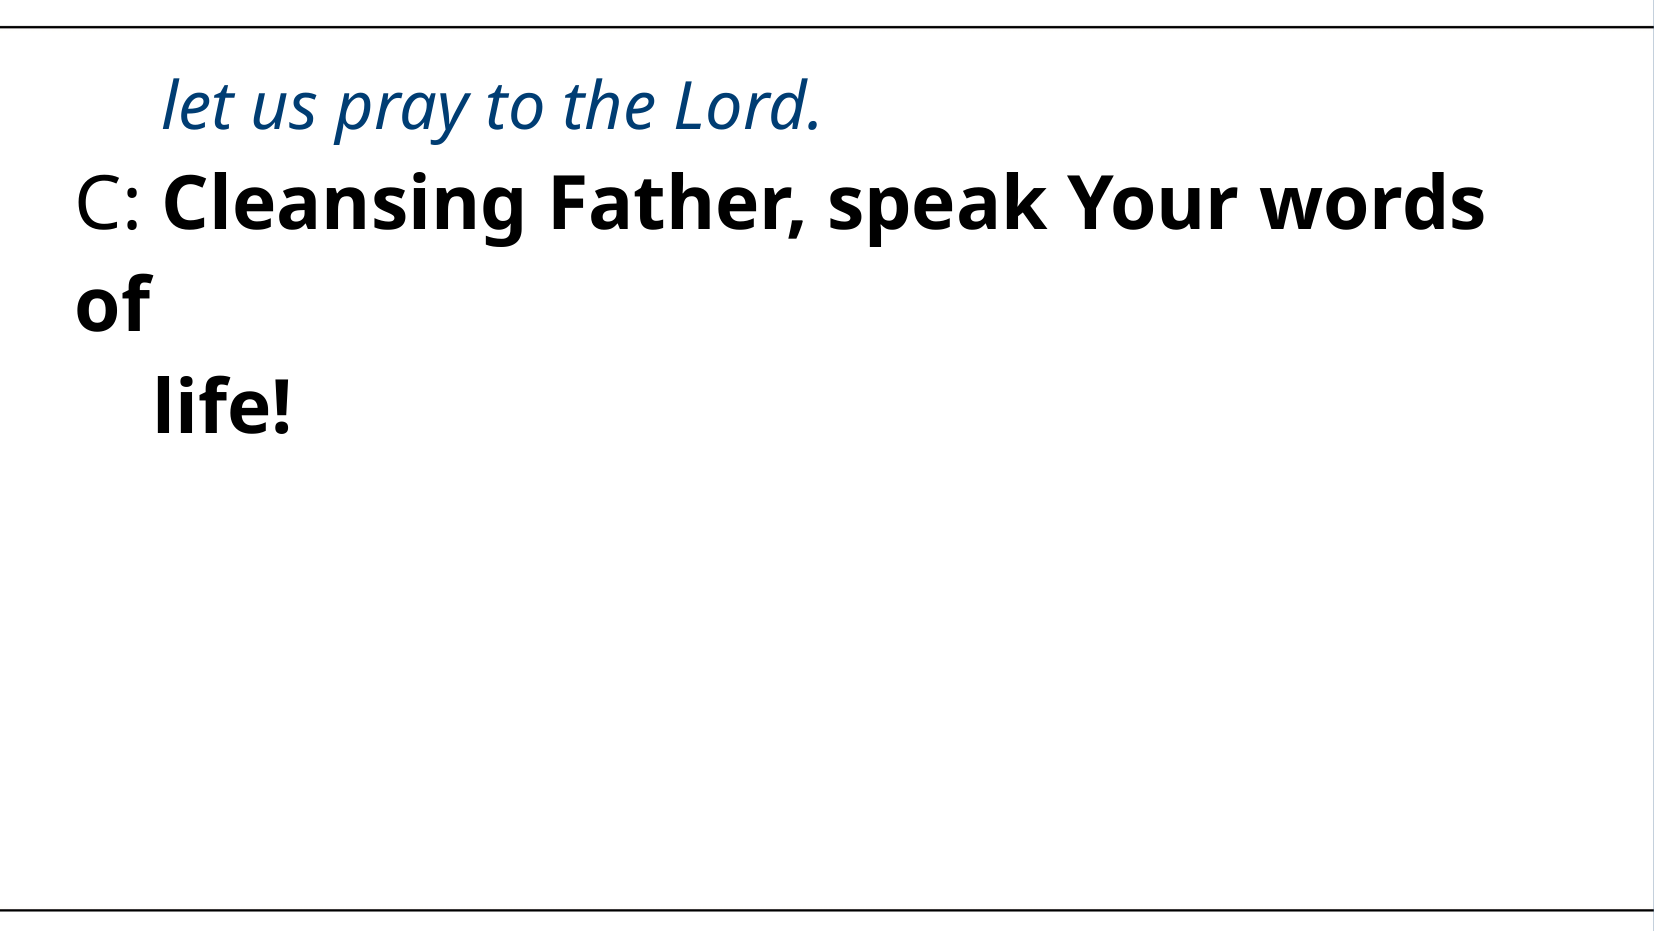

let us pray to the Lord.
C: Cleansing Father, speak Your words of
 life!